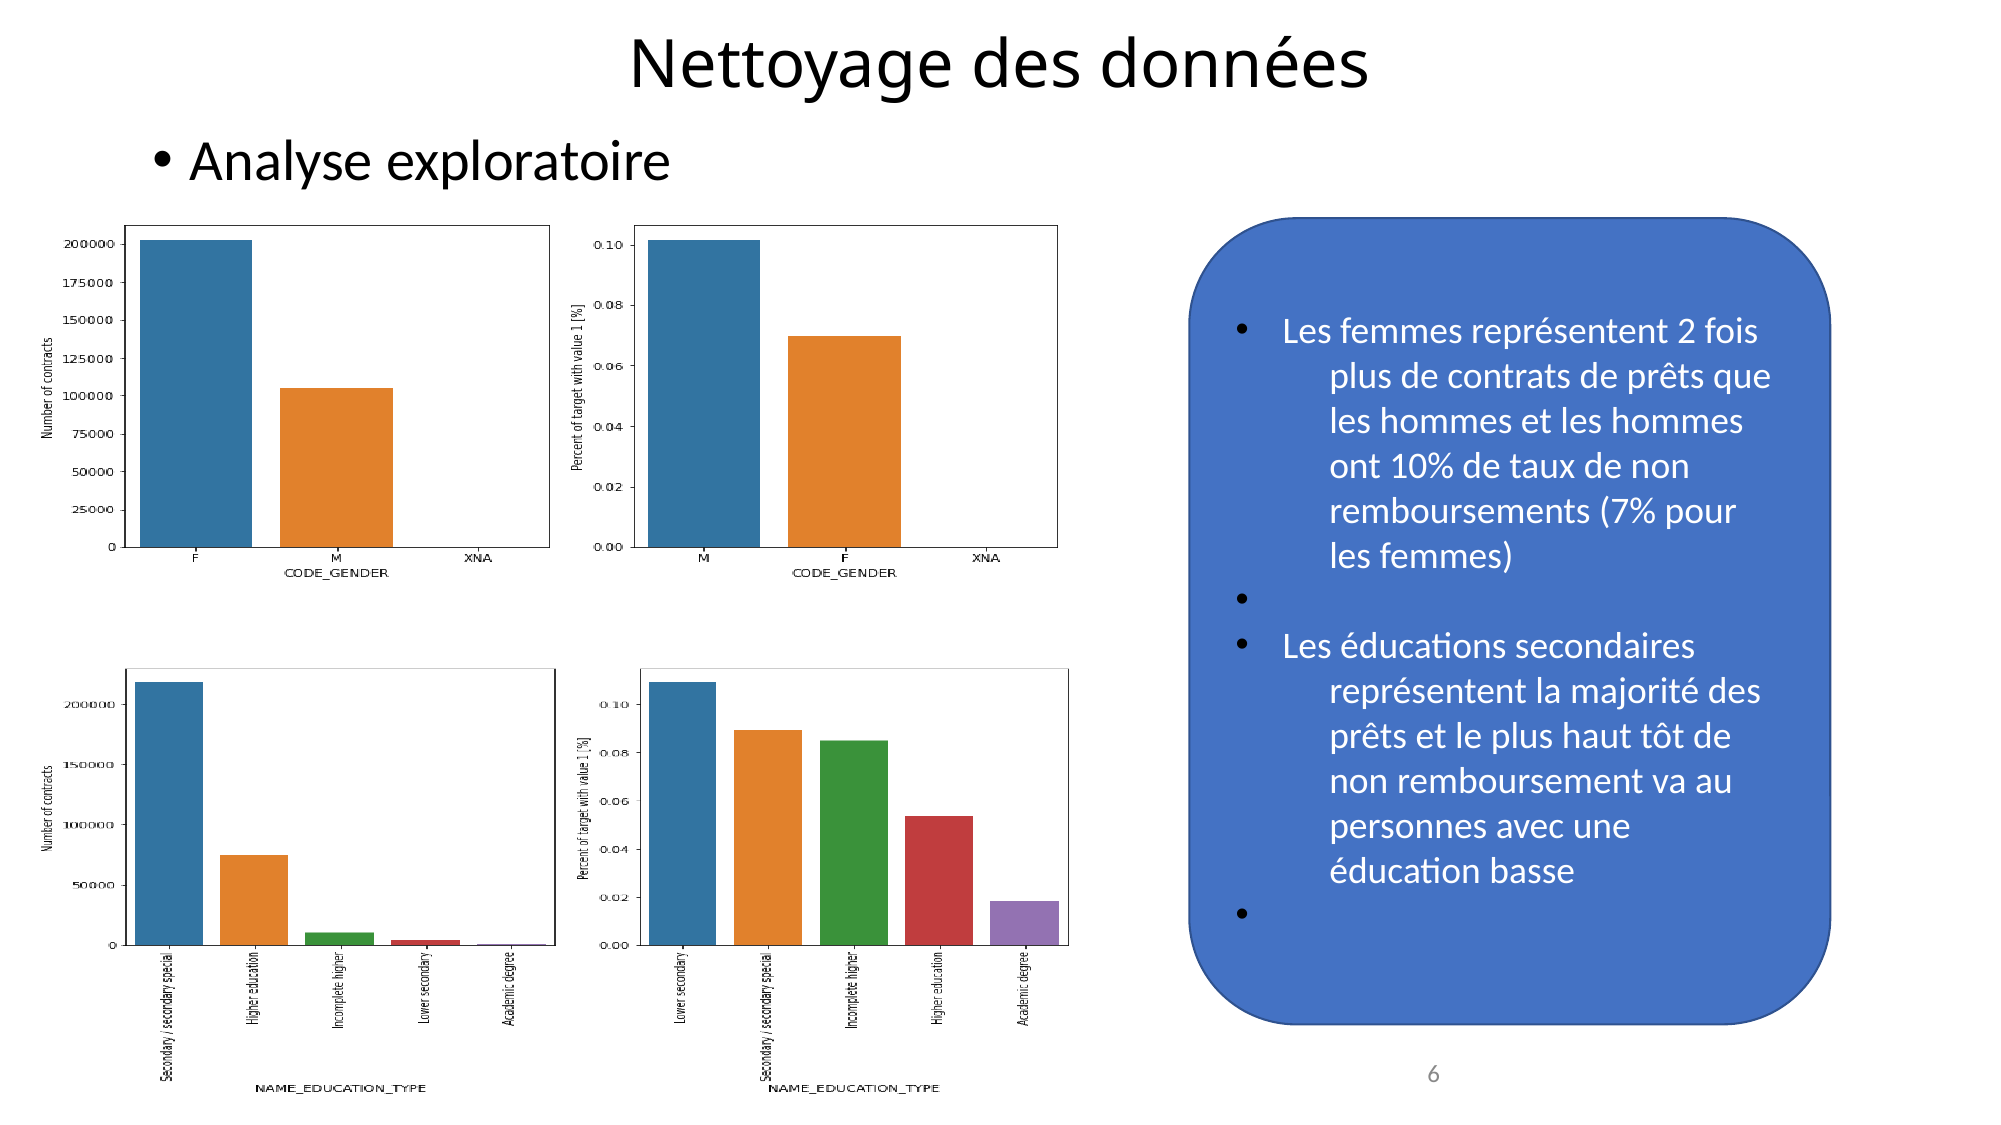

# Nettoyage des données
Analyse exploratoire
Les femmes représentent 2 fois plus de contrats de prêts que les hommes et les hommes ont 10% de taux de non remboursements (7% pour les femmes)
Les éducations secondaires représentent la majorité des prêts et le plus haut tôt de non remboursement va au personnes avec une éducation basse